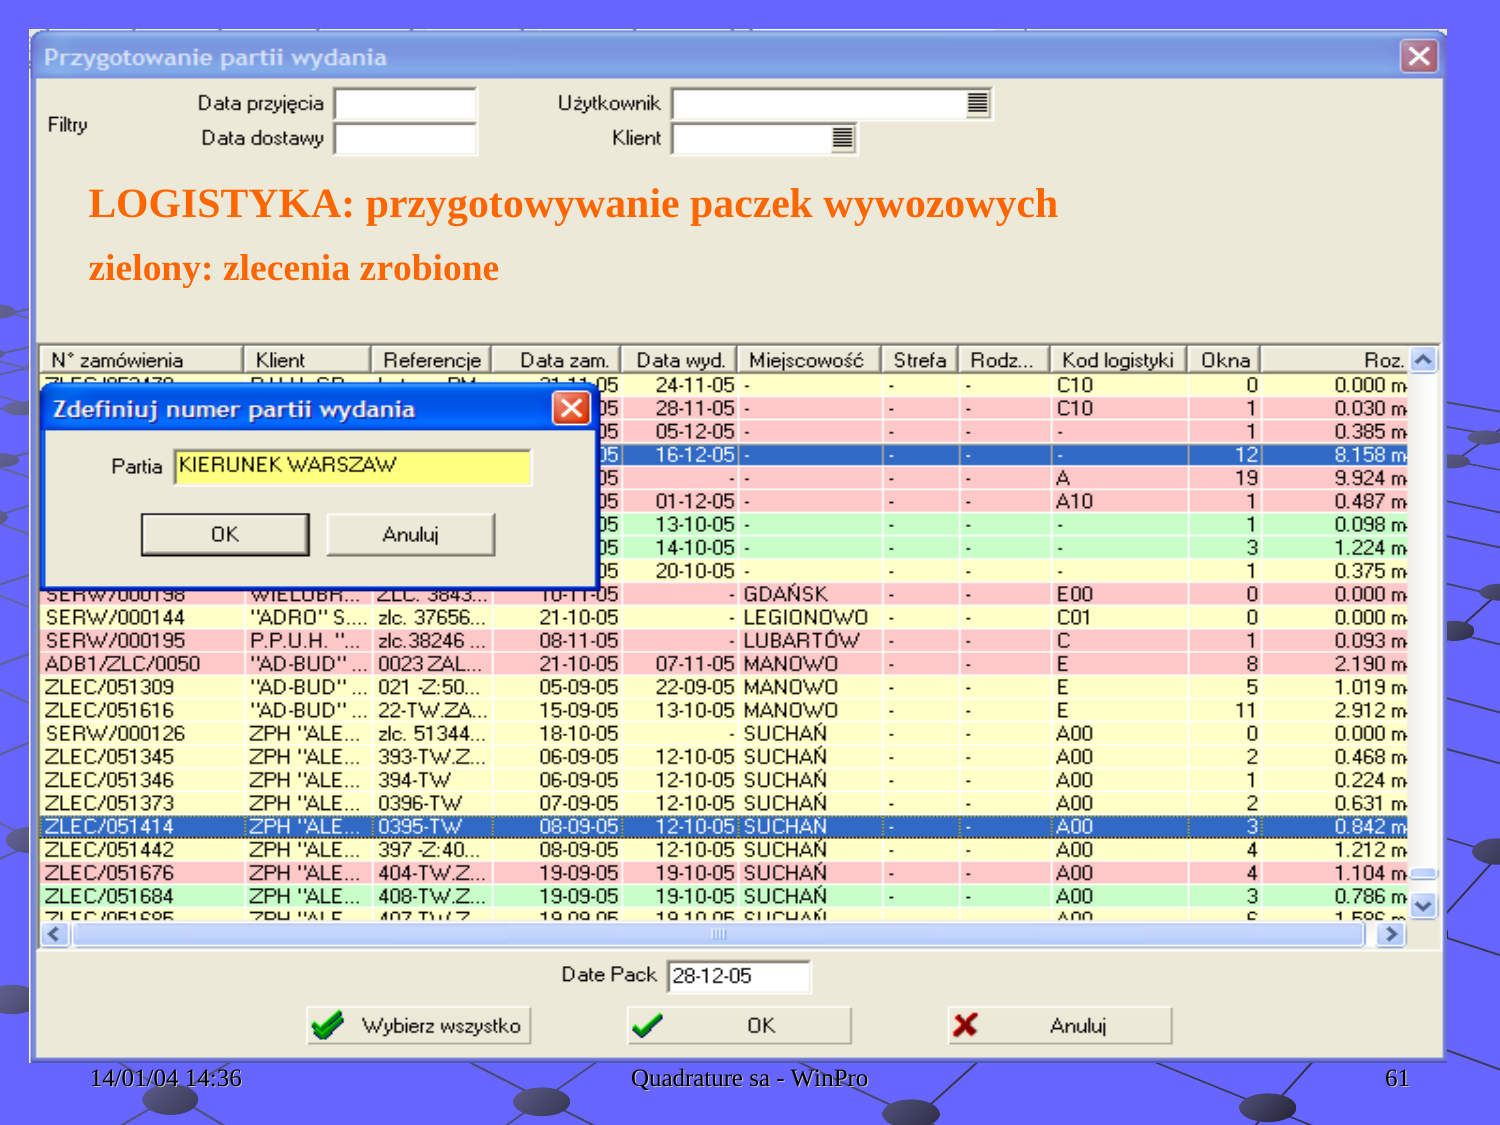

LOGISTYKA: przygotowywanie paczek wywozowych
zielony: zlecenia zrobione